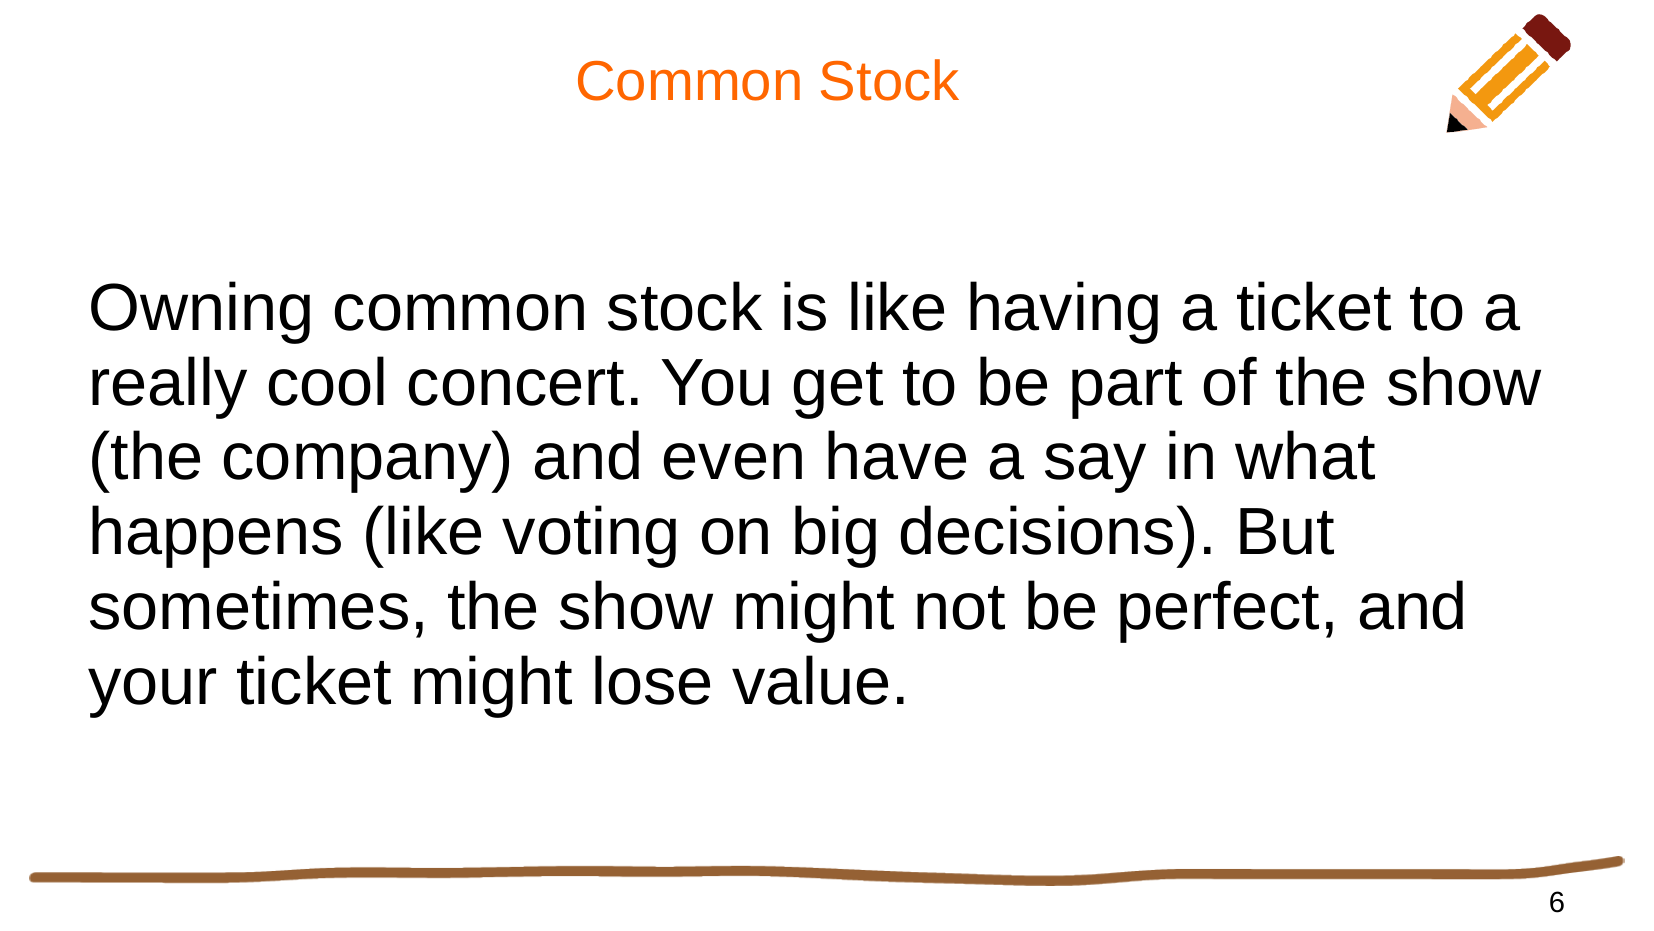

# Common Stock
Owning common stock is like having a ticket to a really cool concert. You get to be part of the show (the company) and even have a say in what happens (like voting on big decisions). But sometimes, the show might not be perfect, and your ticket might lose value.
6